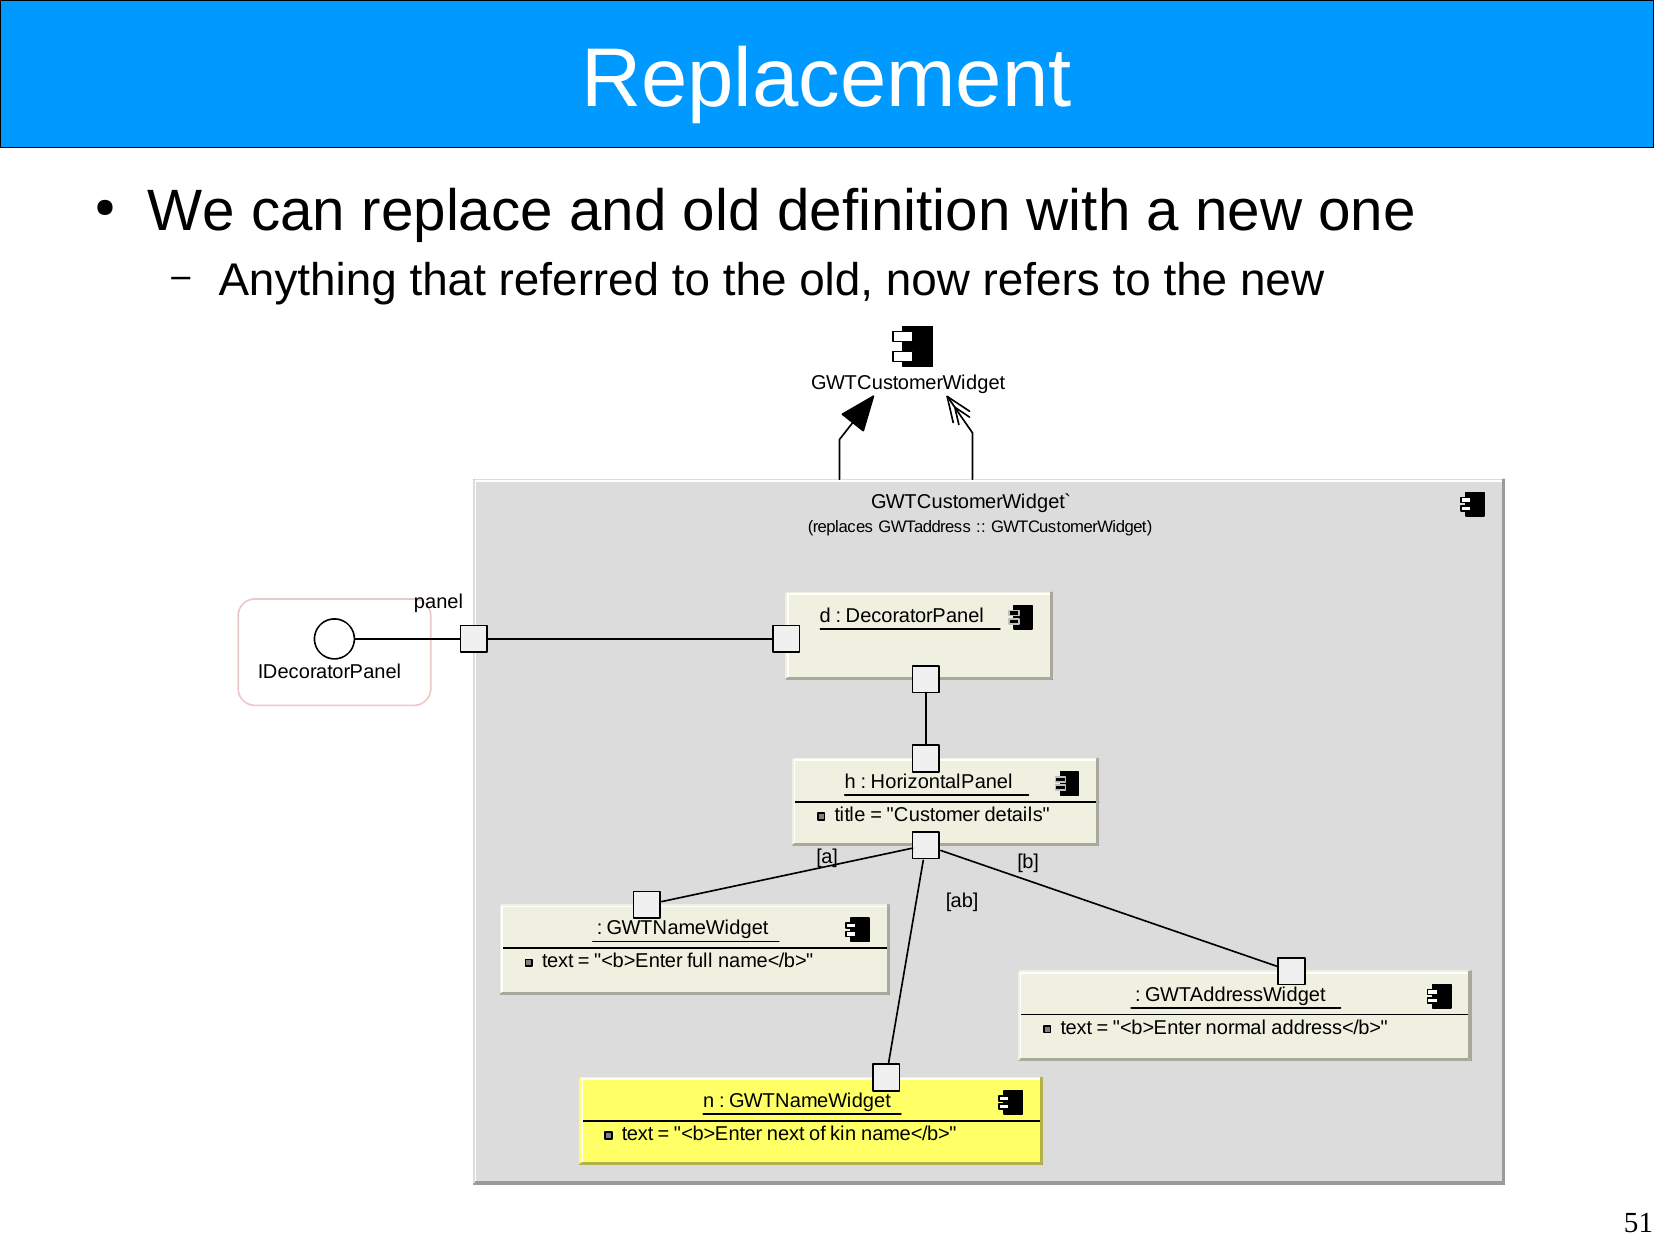

# Replacement
We can replace and old definition with a new one
Anything that referred to the old, now refers to the new
51